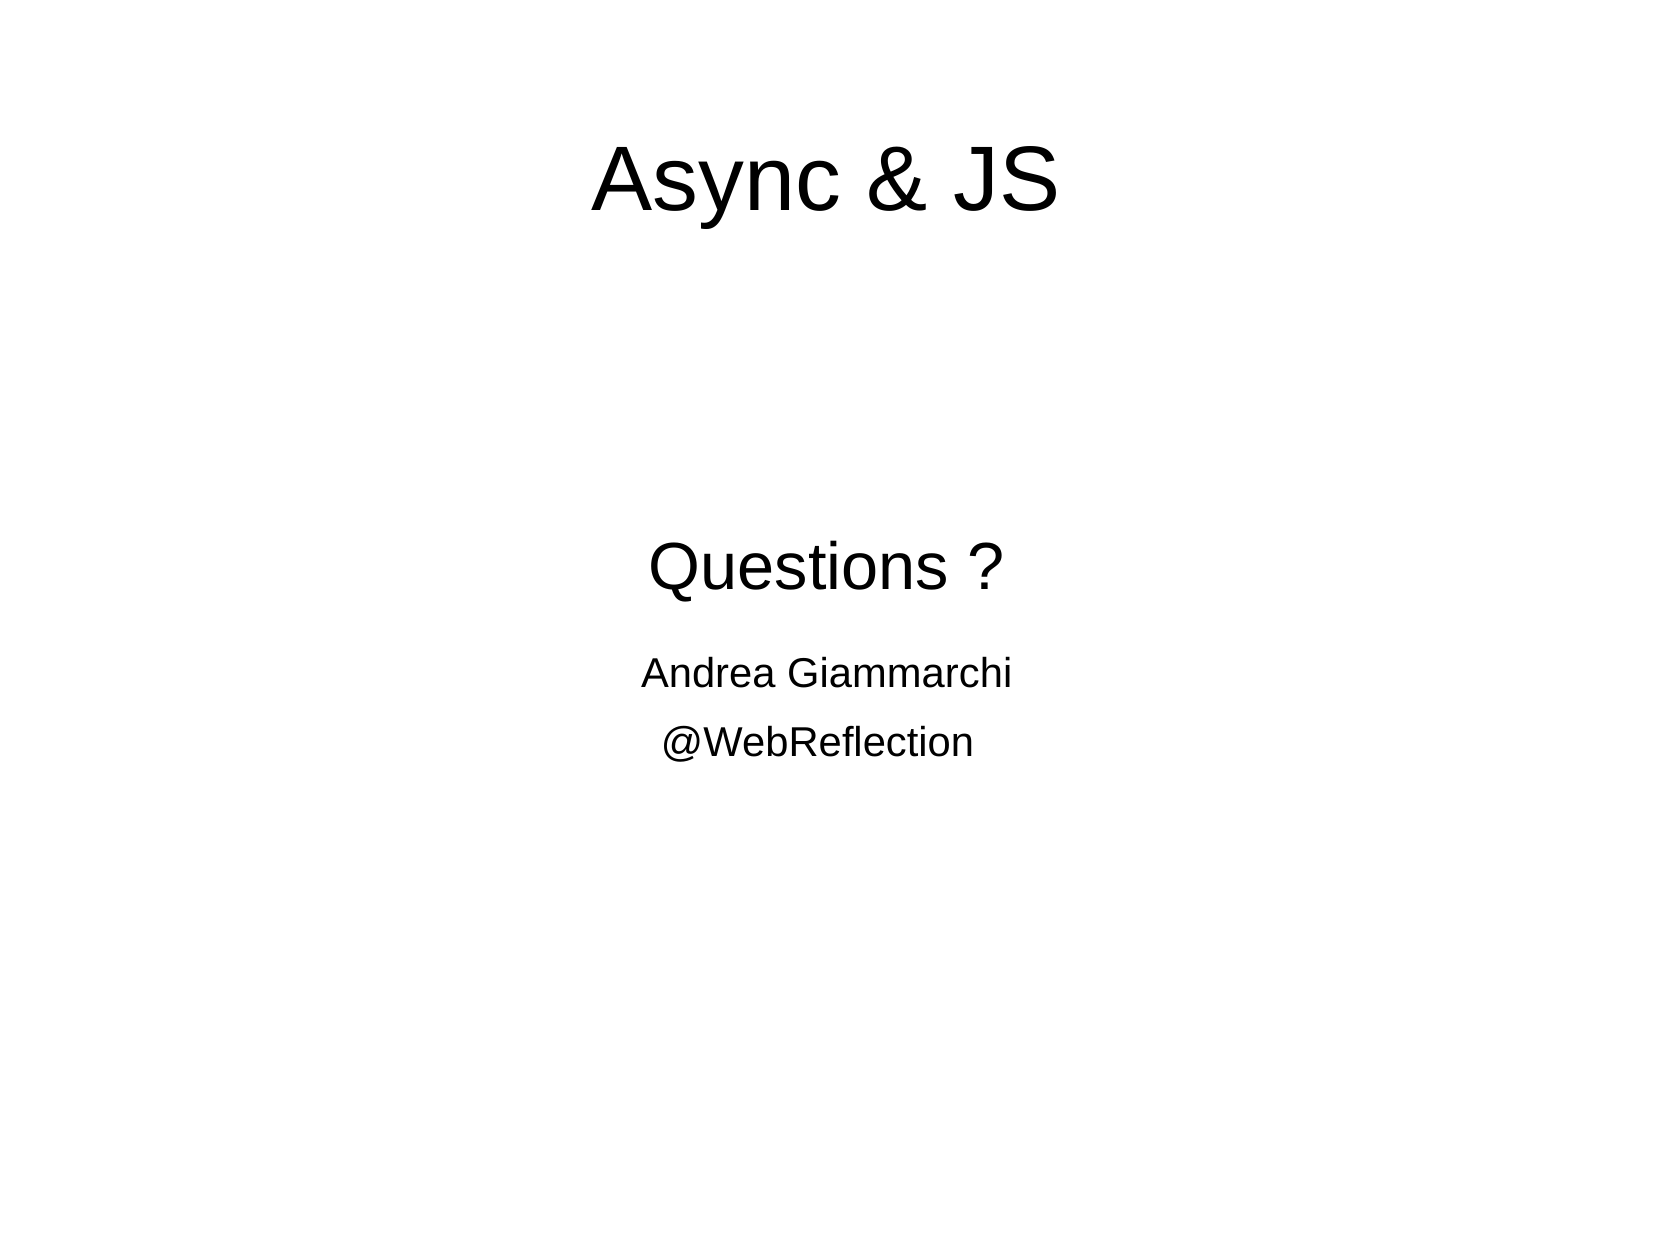

# Async & JS
Questions ?
Andrea Giammarchi
@WebReflection